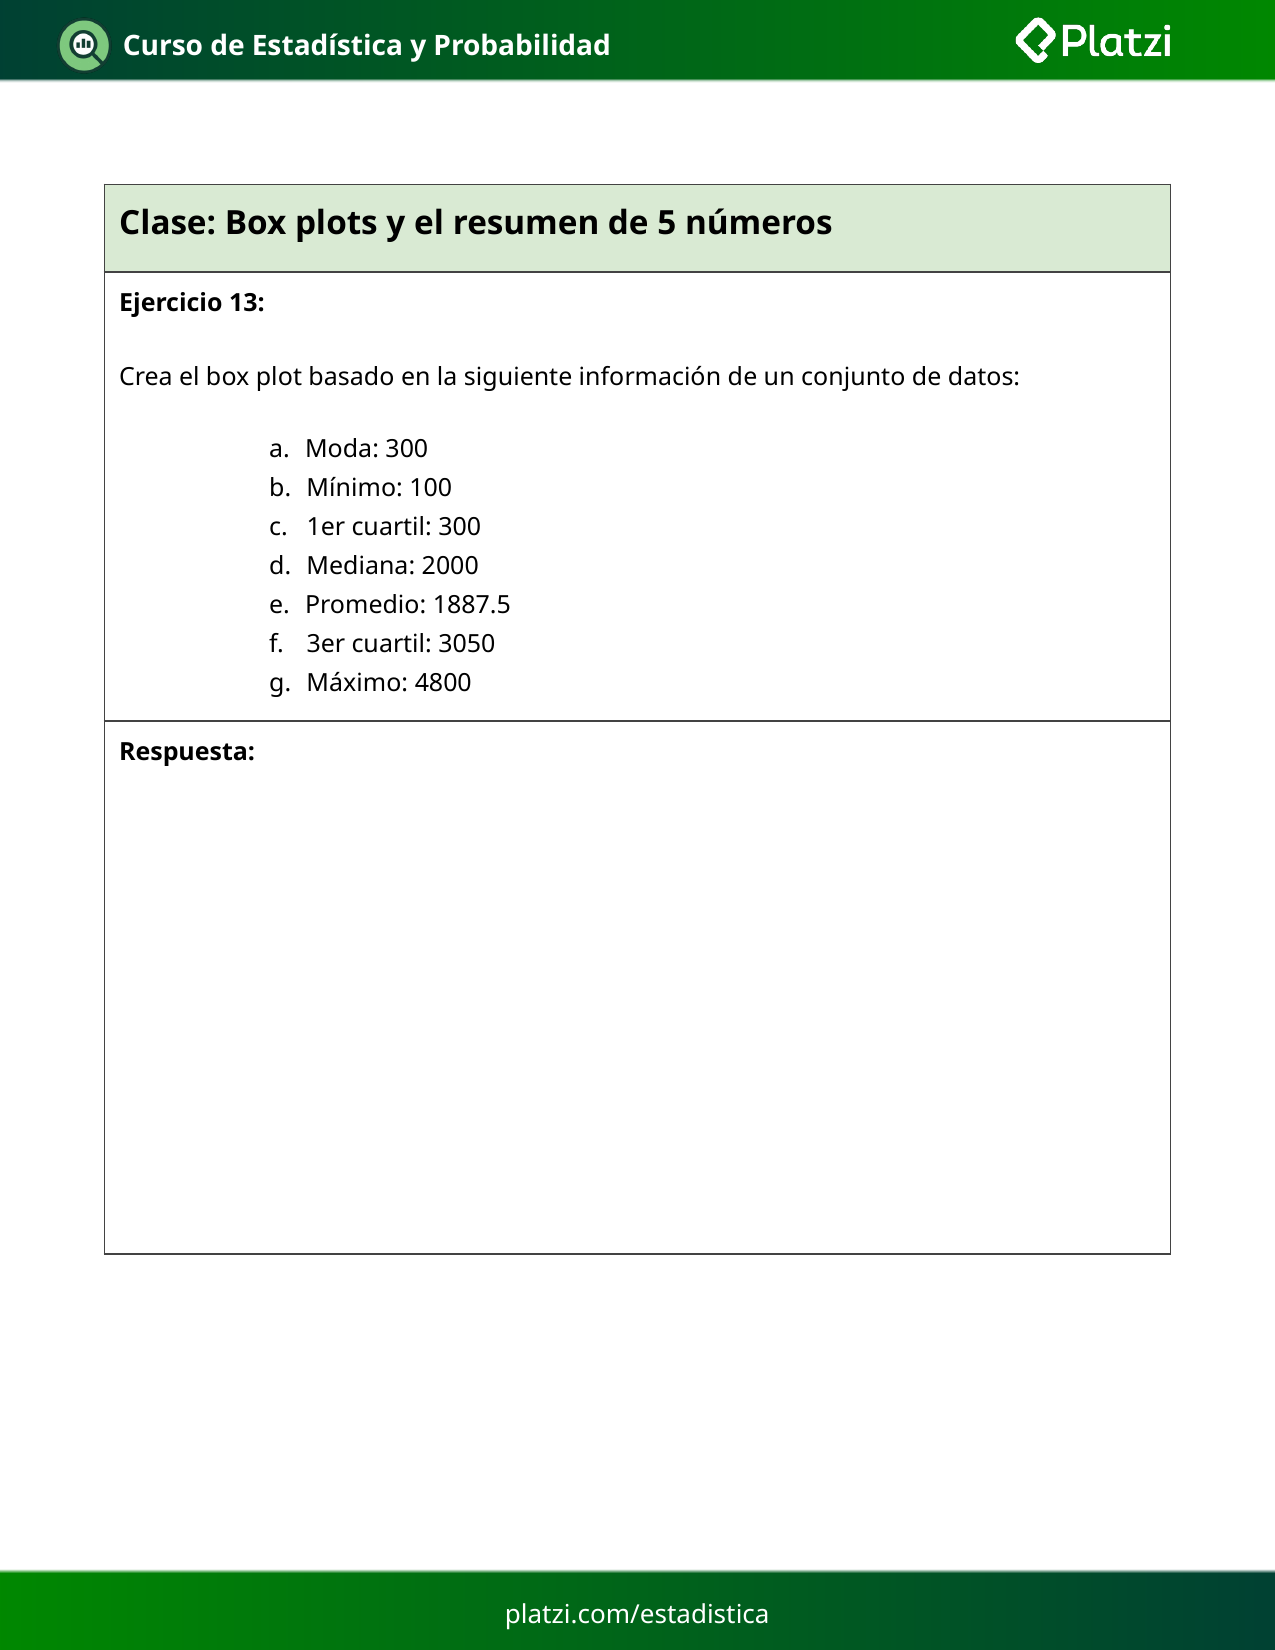

Curso de Estadística y Probabilidad
| Clase: Box plots y el resumen de 5 números |
| --- |
| Ejercicio 13: Crea el box plot basado en la siguiente información de un conjunto de datos: a. Moda: 300 b. Mínimo: 100 c. 1er cuartil: 300 d. Mediana: 2000 e. Promedio: 1887.5 f. 3er cuartil: 3050 g. Máximo: 4800 |
| Respuesta: |
# platzi.com/estadistica